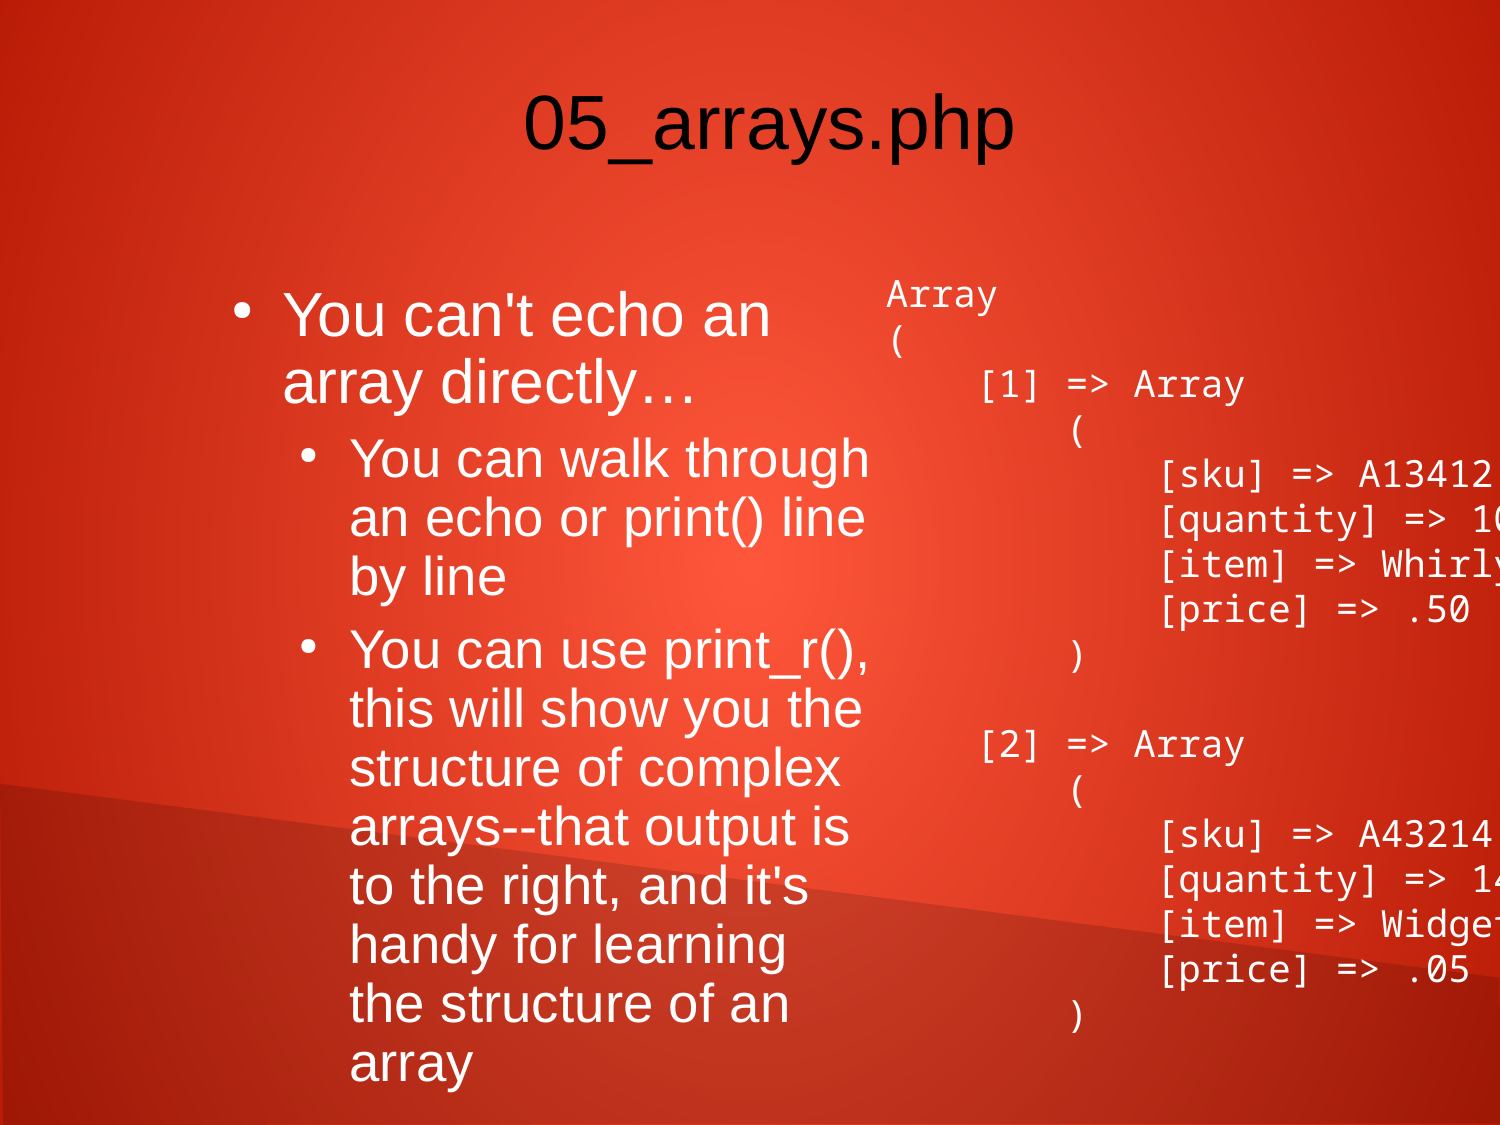

# 05_arrays.php
Array
(
 [1] => Array
 (
 [sku] => A13412
 [quantity] => 10
 [item] => Whirly Widgets
 [price] => .50
 )
 [2] => Array
 (
 [sku] => A43214
 [quantity] => 142
 [item] => Widget Nuts
 [price] => .05
 )
You can't echo an array directly…
You can walk through an echo or print() line by line
You can use print_r(), this will show you the structure of complex arrays--that output is to the right, and it's handy for learning the structure of an array